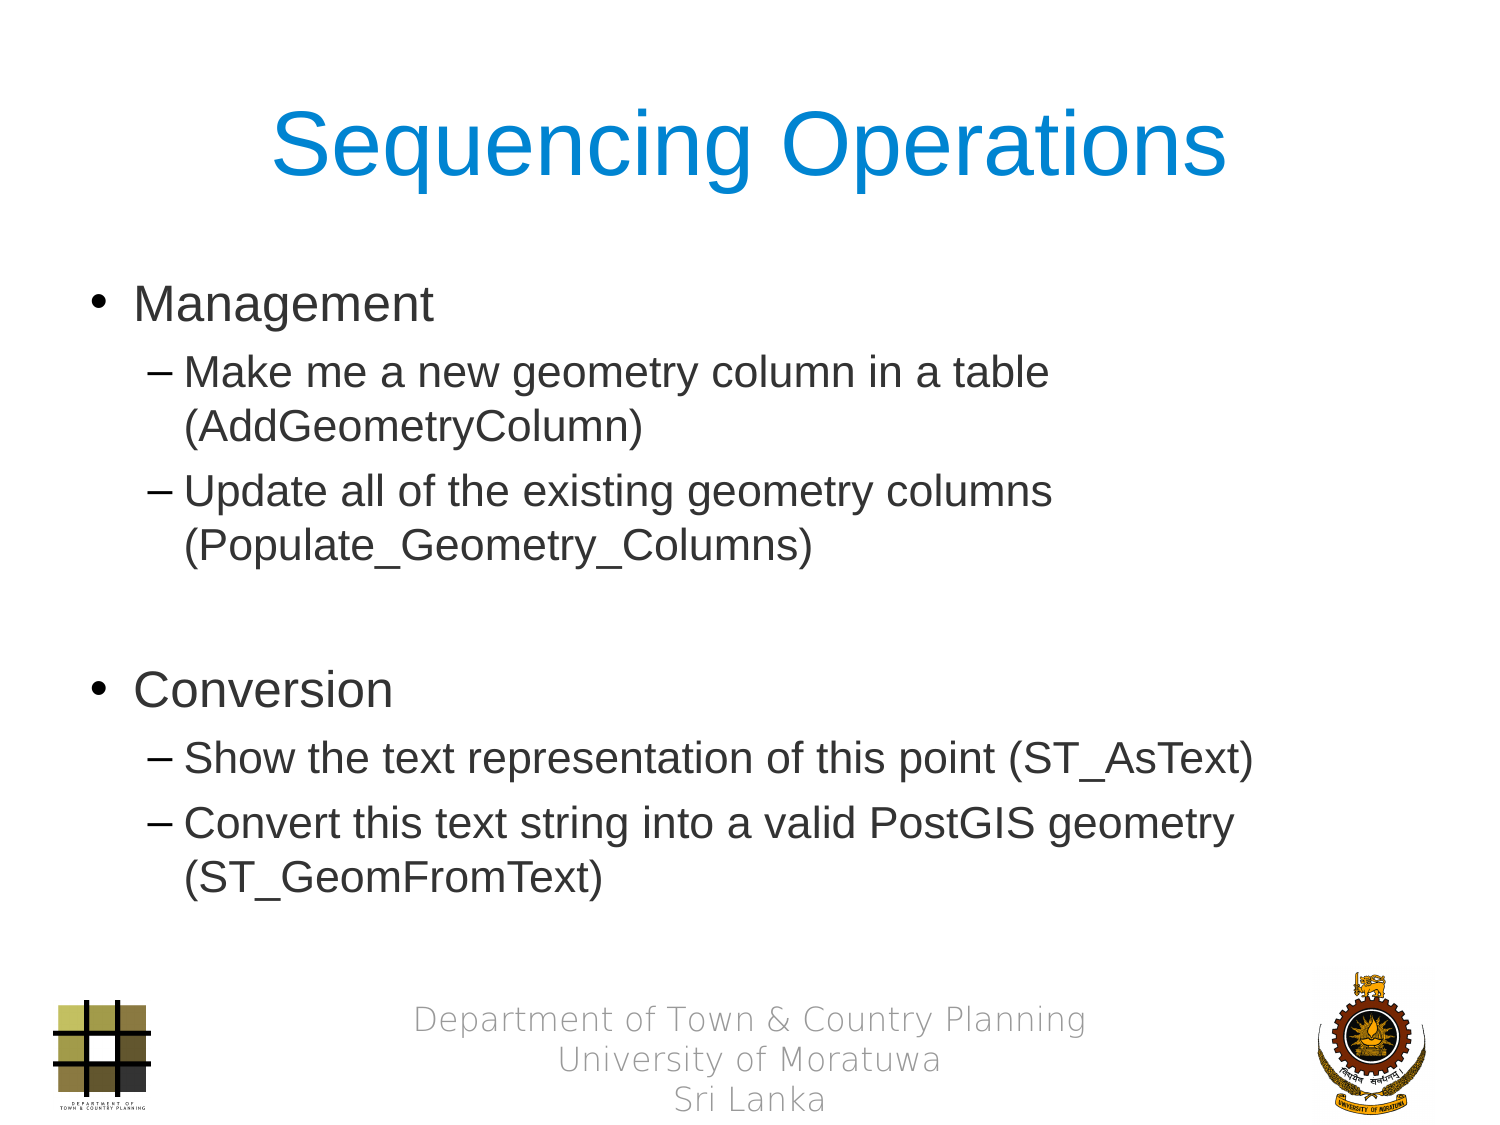

# Sequencing Operations
Management
Make me a new geometry column in a table (AddGeometryColumn)
Update all of the existing geometry columns (Populate_Geometry_Columns)
Conversion
Show the text representation of this point (ST_AsText)
Convert this text string into a valid PostGIS geometry (ST_GeomFromText)